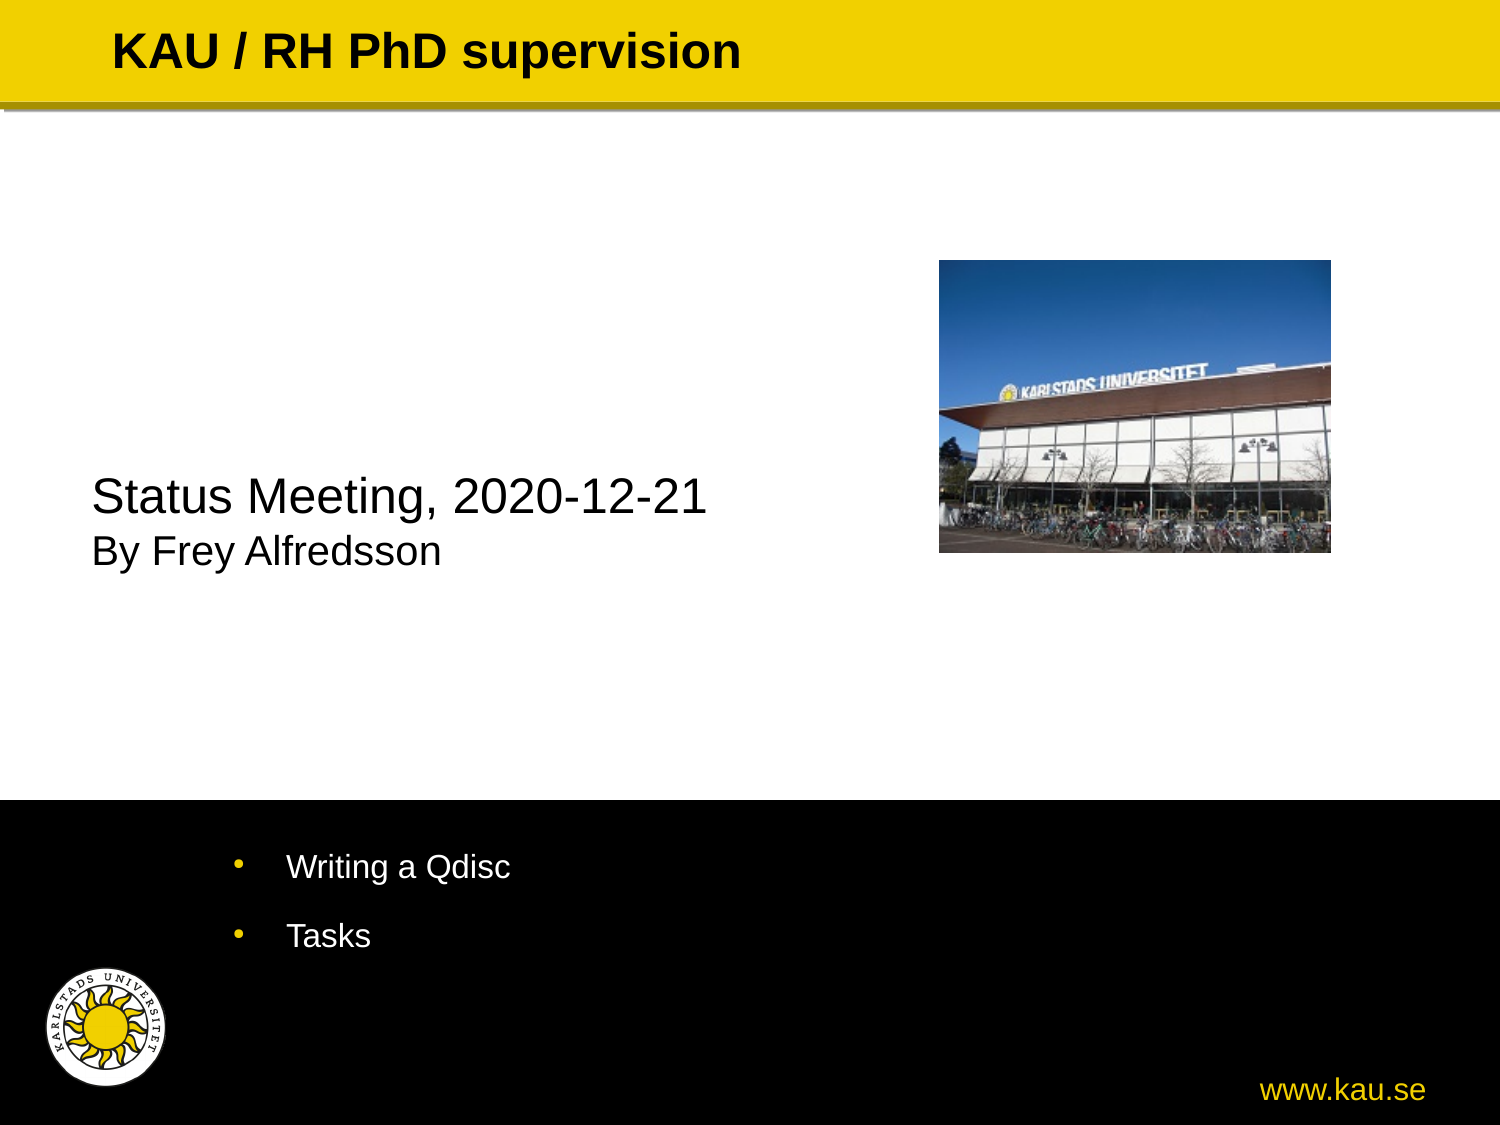

# KAU / RH PhD supervision
Status Meeting, 2020-12-21
By Frey Alfredsson
Writing a Qdisc
Tasks